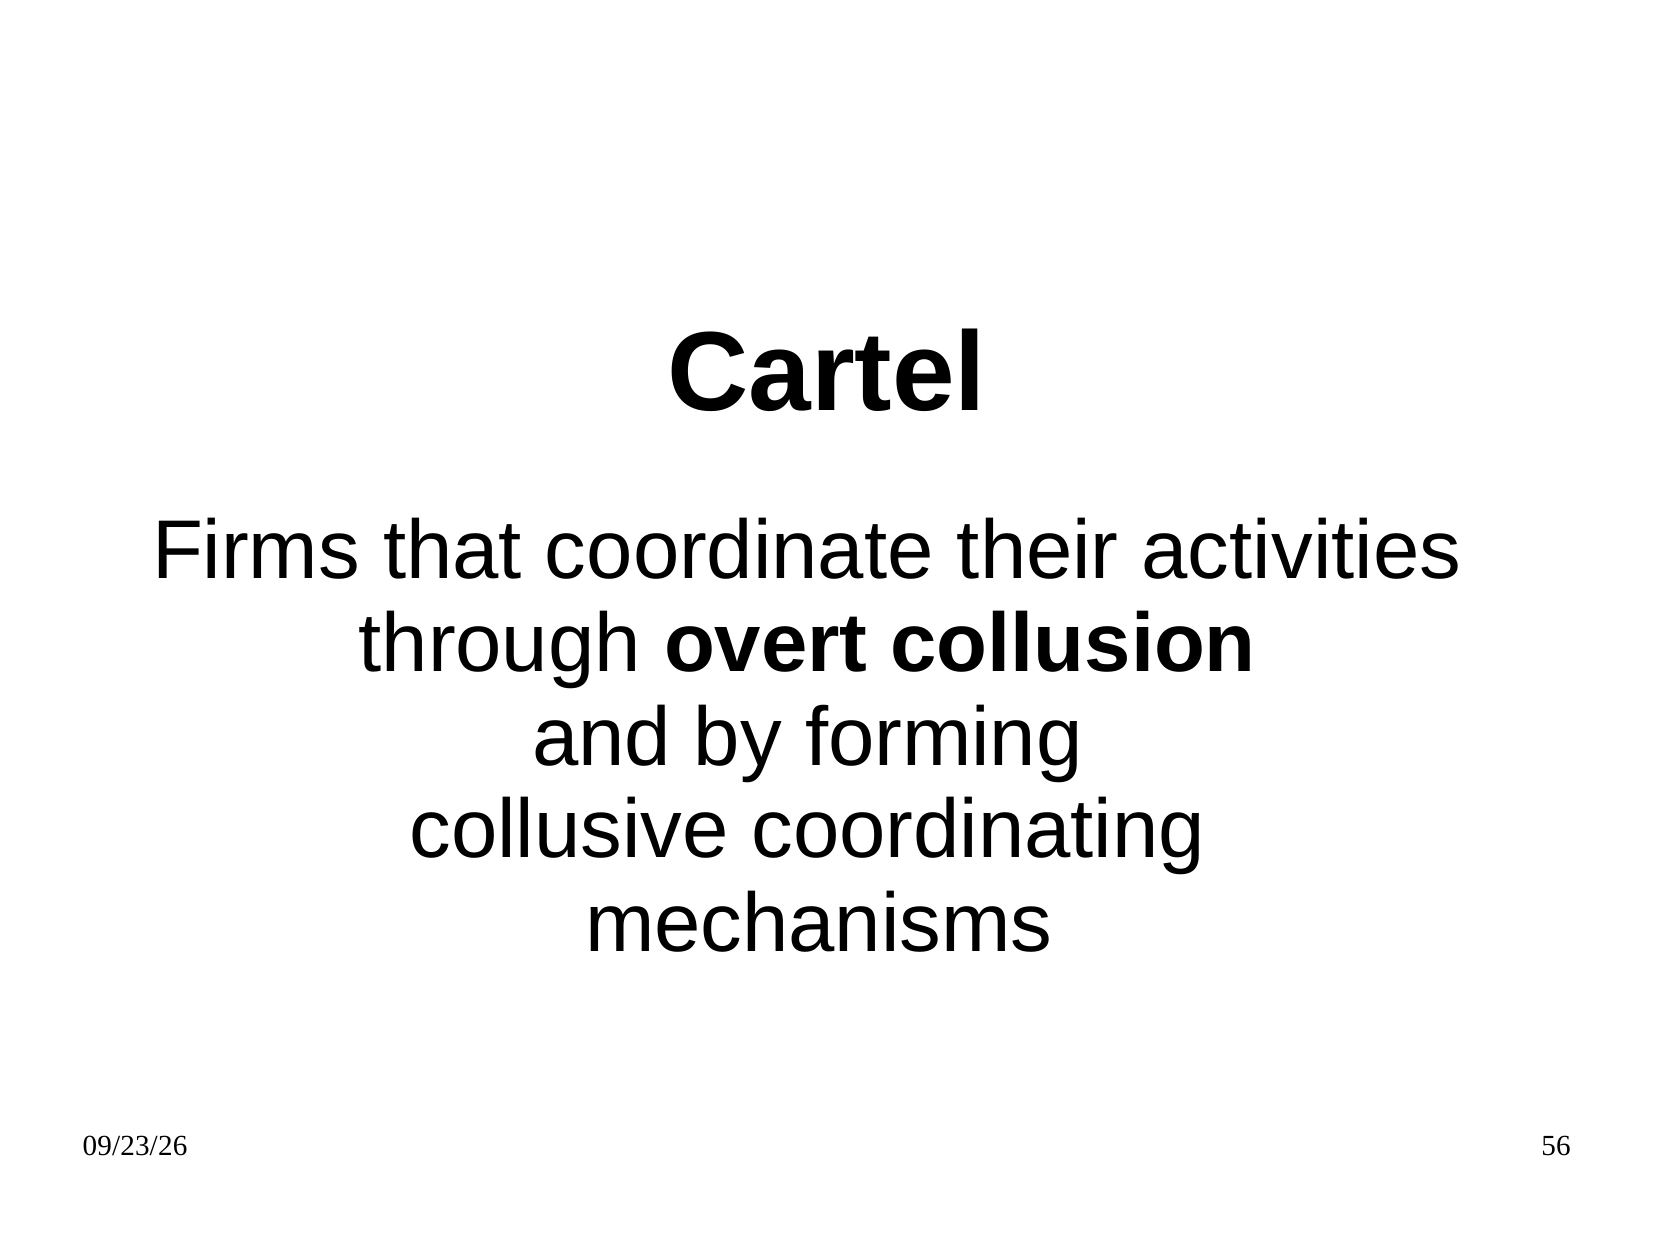

# Cartel
Firms that coordinate their activities
through overt collusion
and by forming
collusive coordinating
mechanisms
56